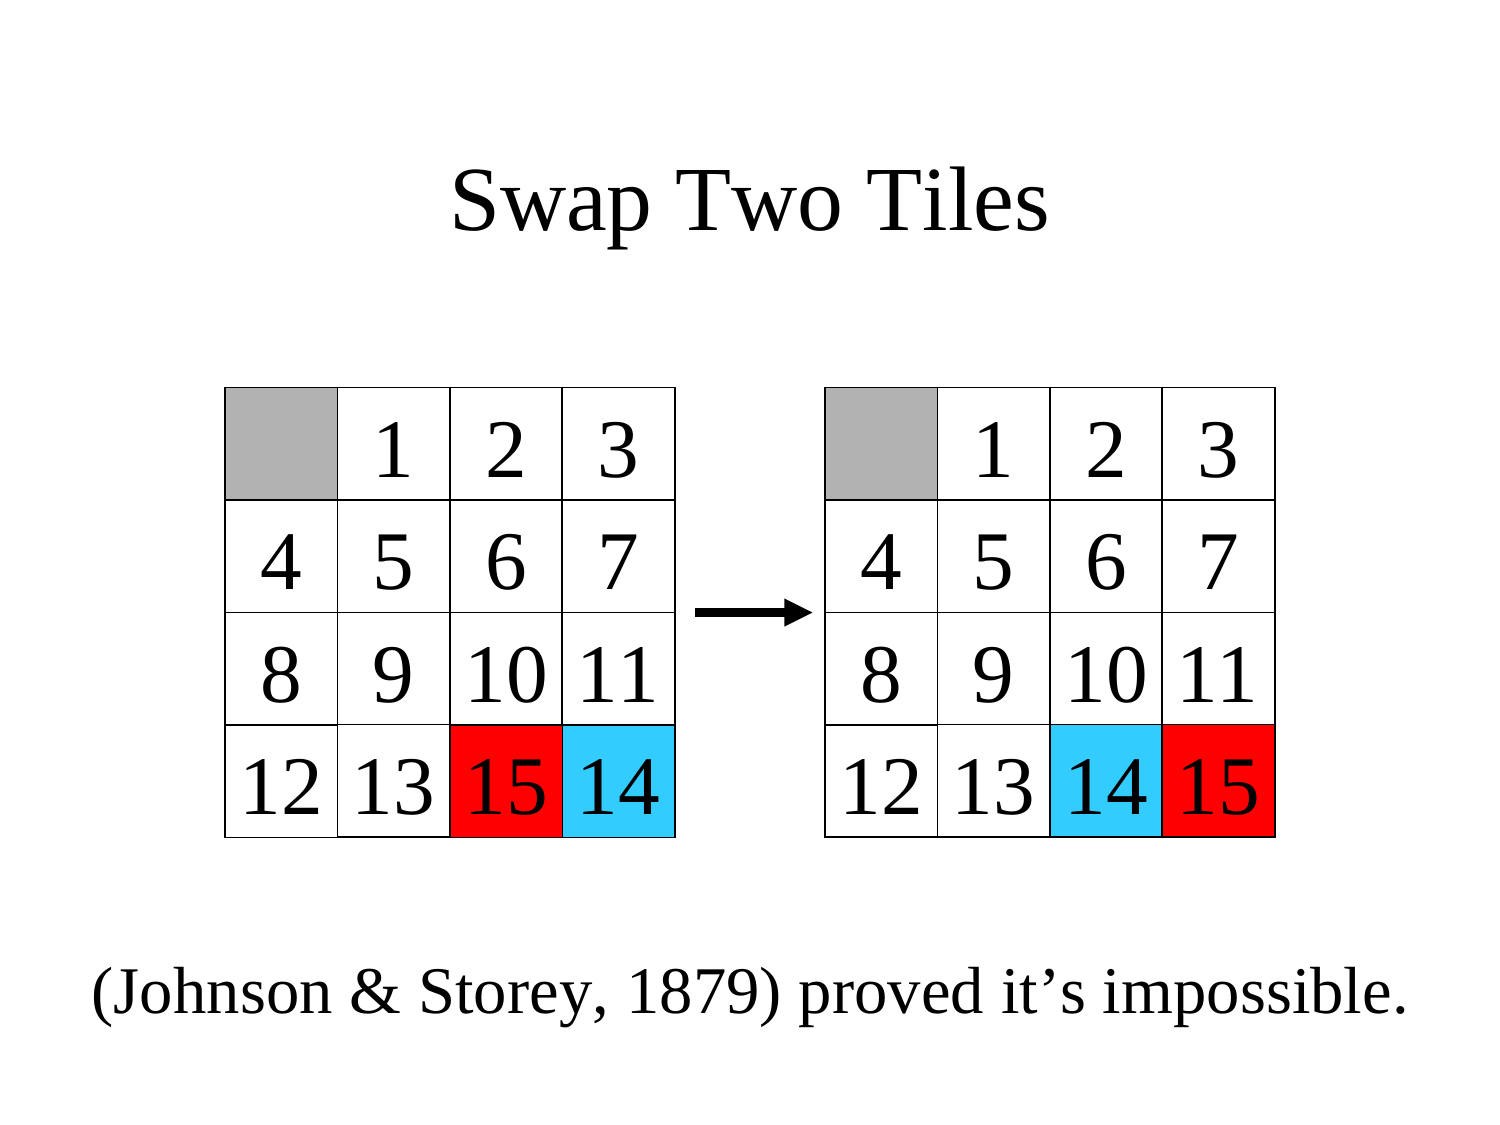

# Swap Two Tiles
1
2
3
1
2
3
4
5
6
7
4
5
6
7
8
9
10
11
8
9
10
11
13
13
14
15
12
15
14
12
(Johnson & Storey, 1879) proved it’s impossible.